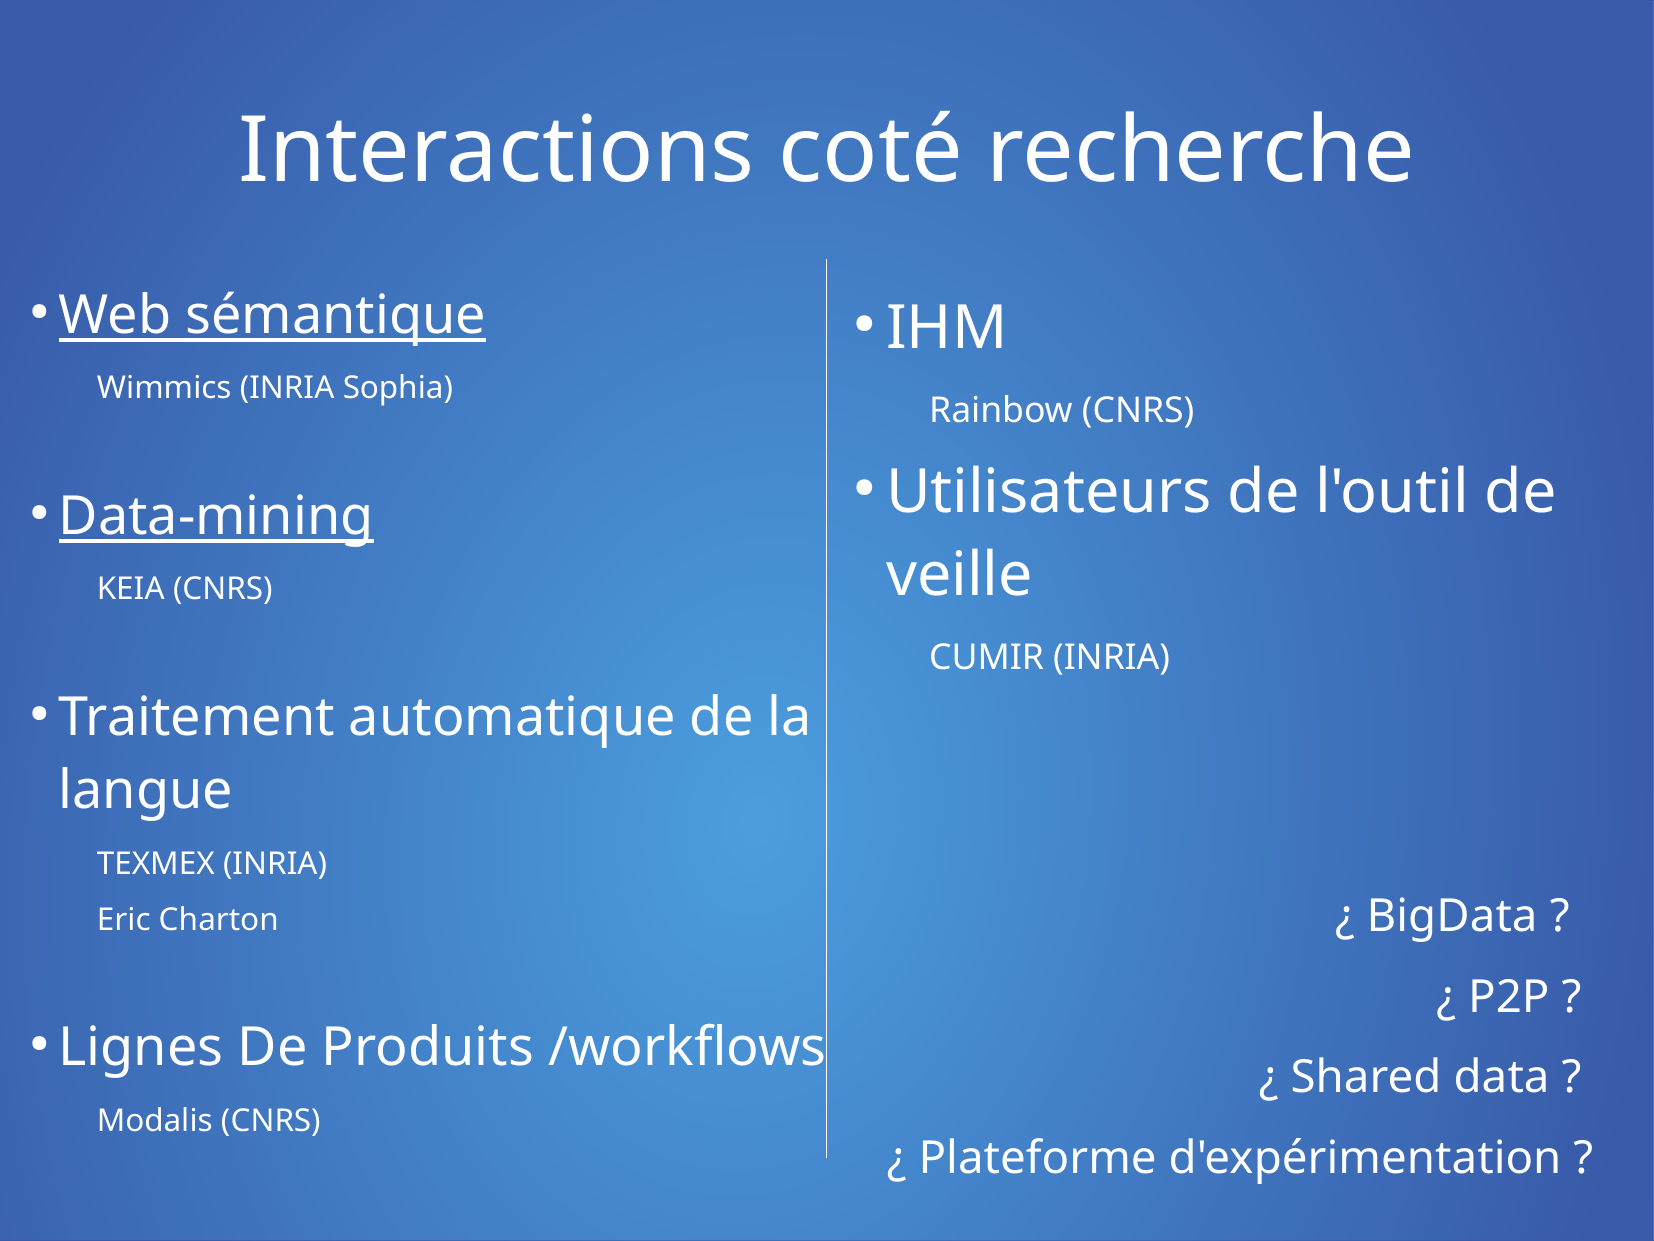

# Interactions coté recherche
Web sémantique
Wimmics (INRIA Sophia)
Data-mining
KEIA (CNRS)
Traitement automatique de la langue
TEXMEX (INRIA)
Eric Charton
Lignes De Produits /workflows
Modalis (CNRS)
IHM
Rainbow (CNRS)
Utilisateurs de l'outil de veille
CUMIR (INRIA)
¿ BigData ?
¿ P2P ?
¿ Shared data ?
¿ Plateforme d'expérimentation ?